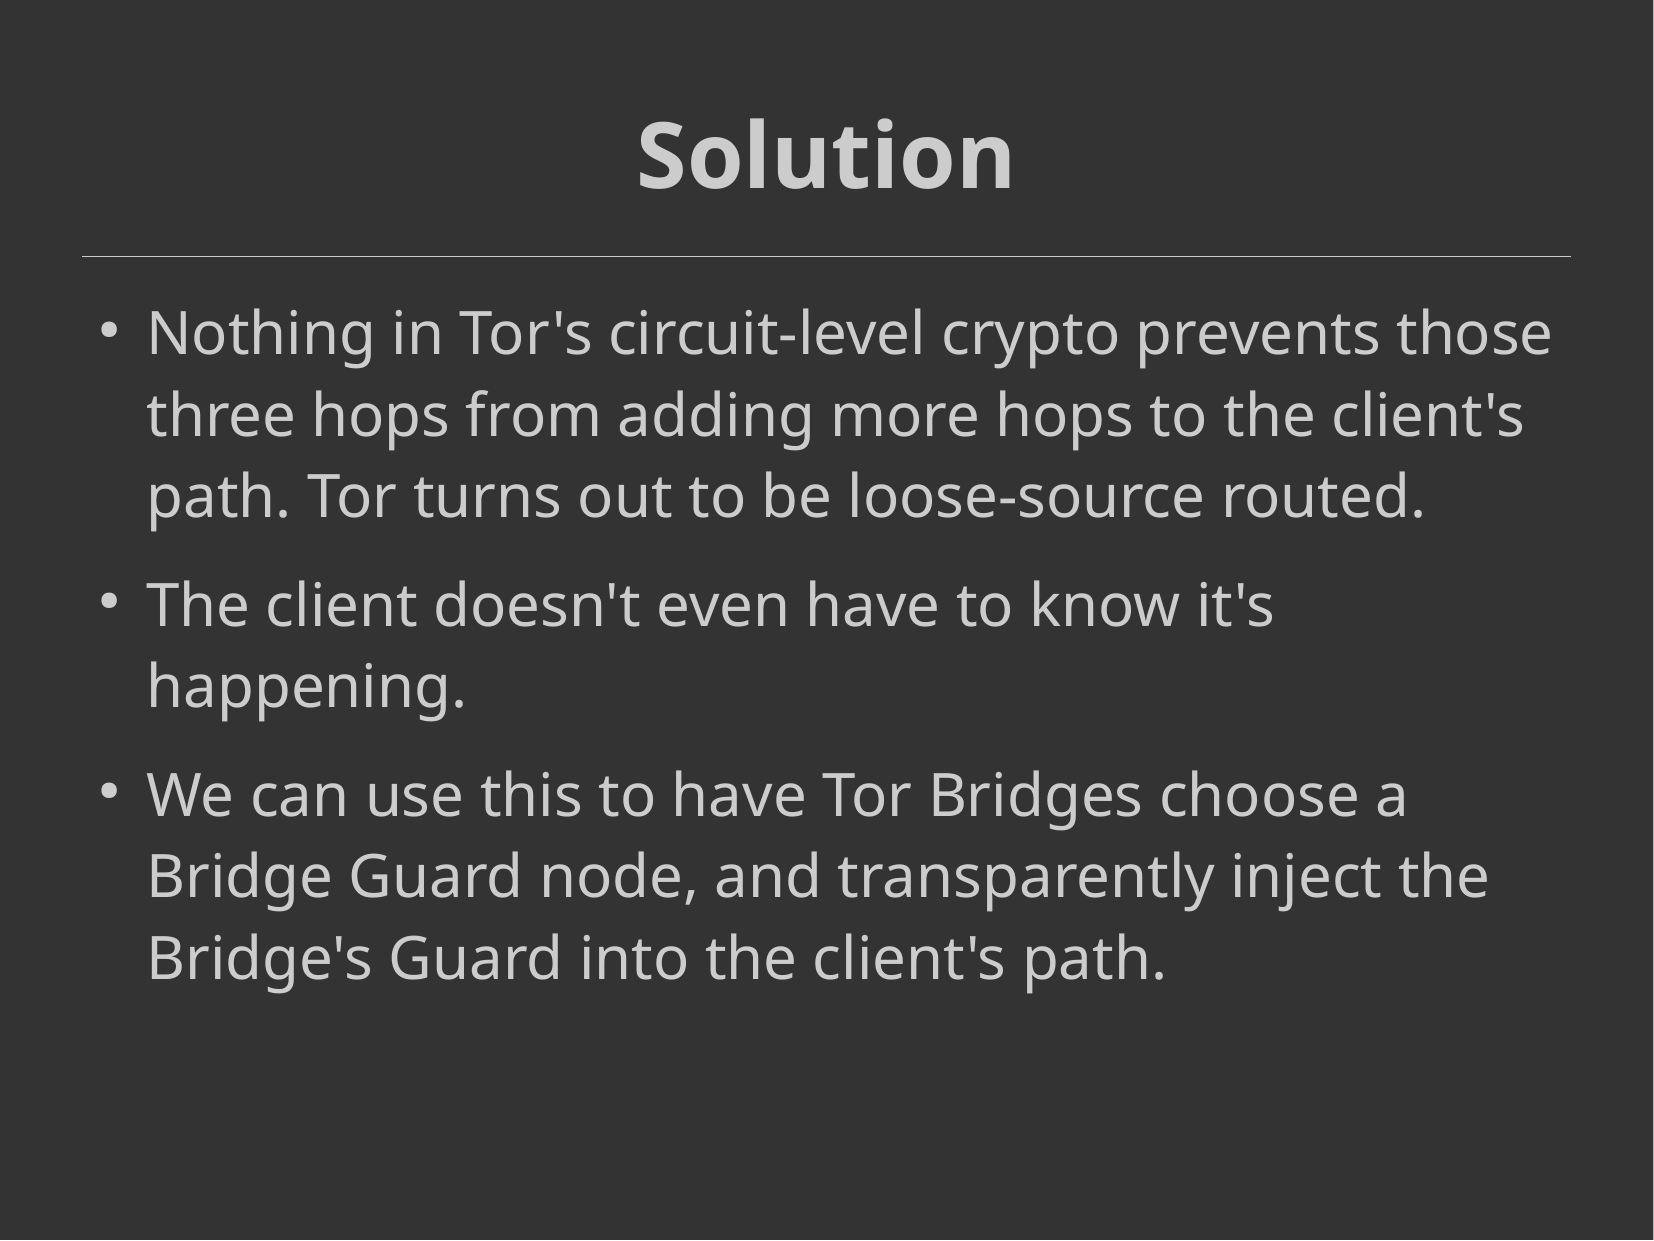

# Solution
Nothing in Tor's circuit-level crypto prevents those three hops from adding more hops to the client's path. Tor turns out to be loose-source routed.
The client doesn't even have to know it's happening.
We can use this to have Tor Bridges choose a Bridge Guard node, and transparently inject the Bridge's Guard into the client's path.